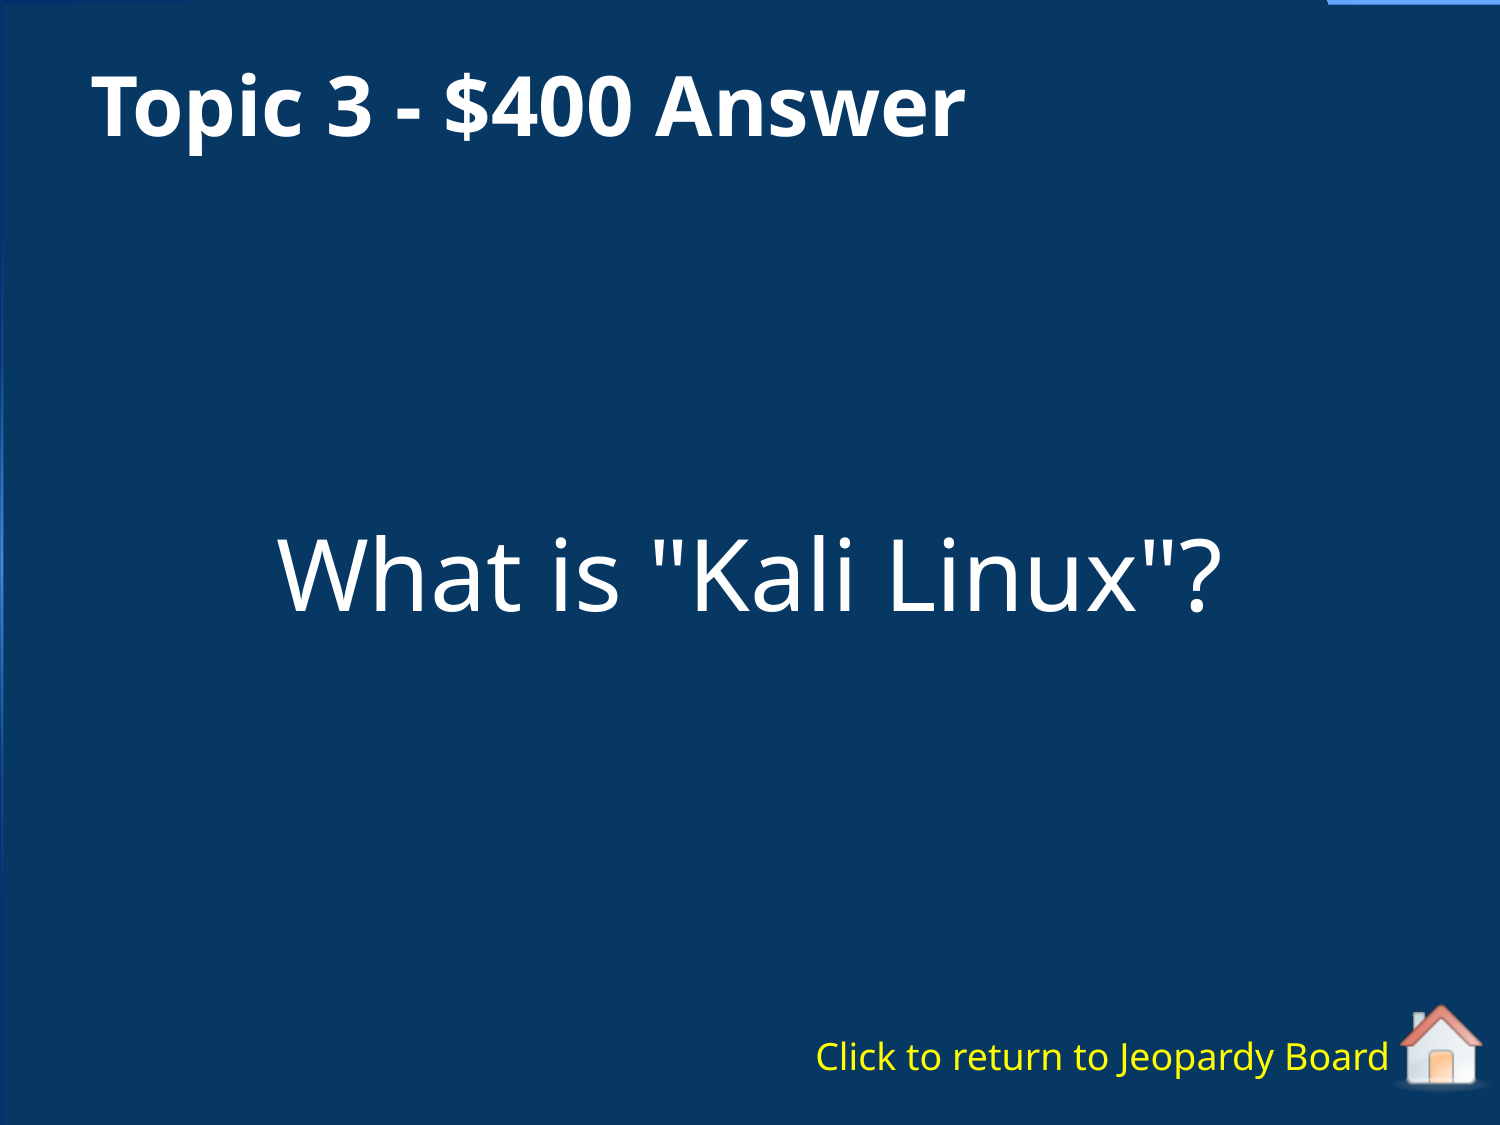

Topic 3 - $400 Answer
# What is "Kali Linux"?
Click to return to Jeopardy Board